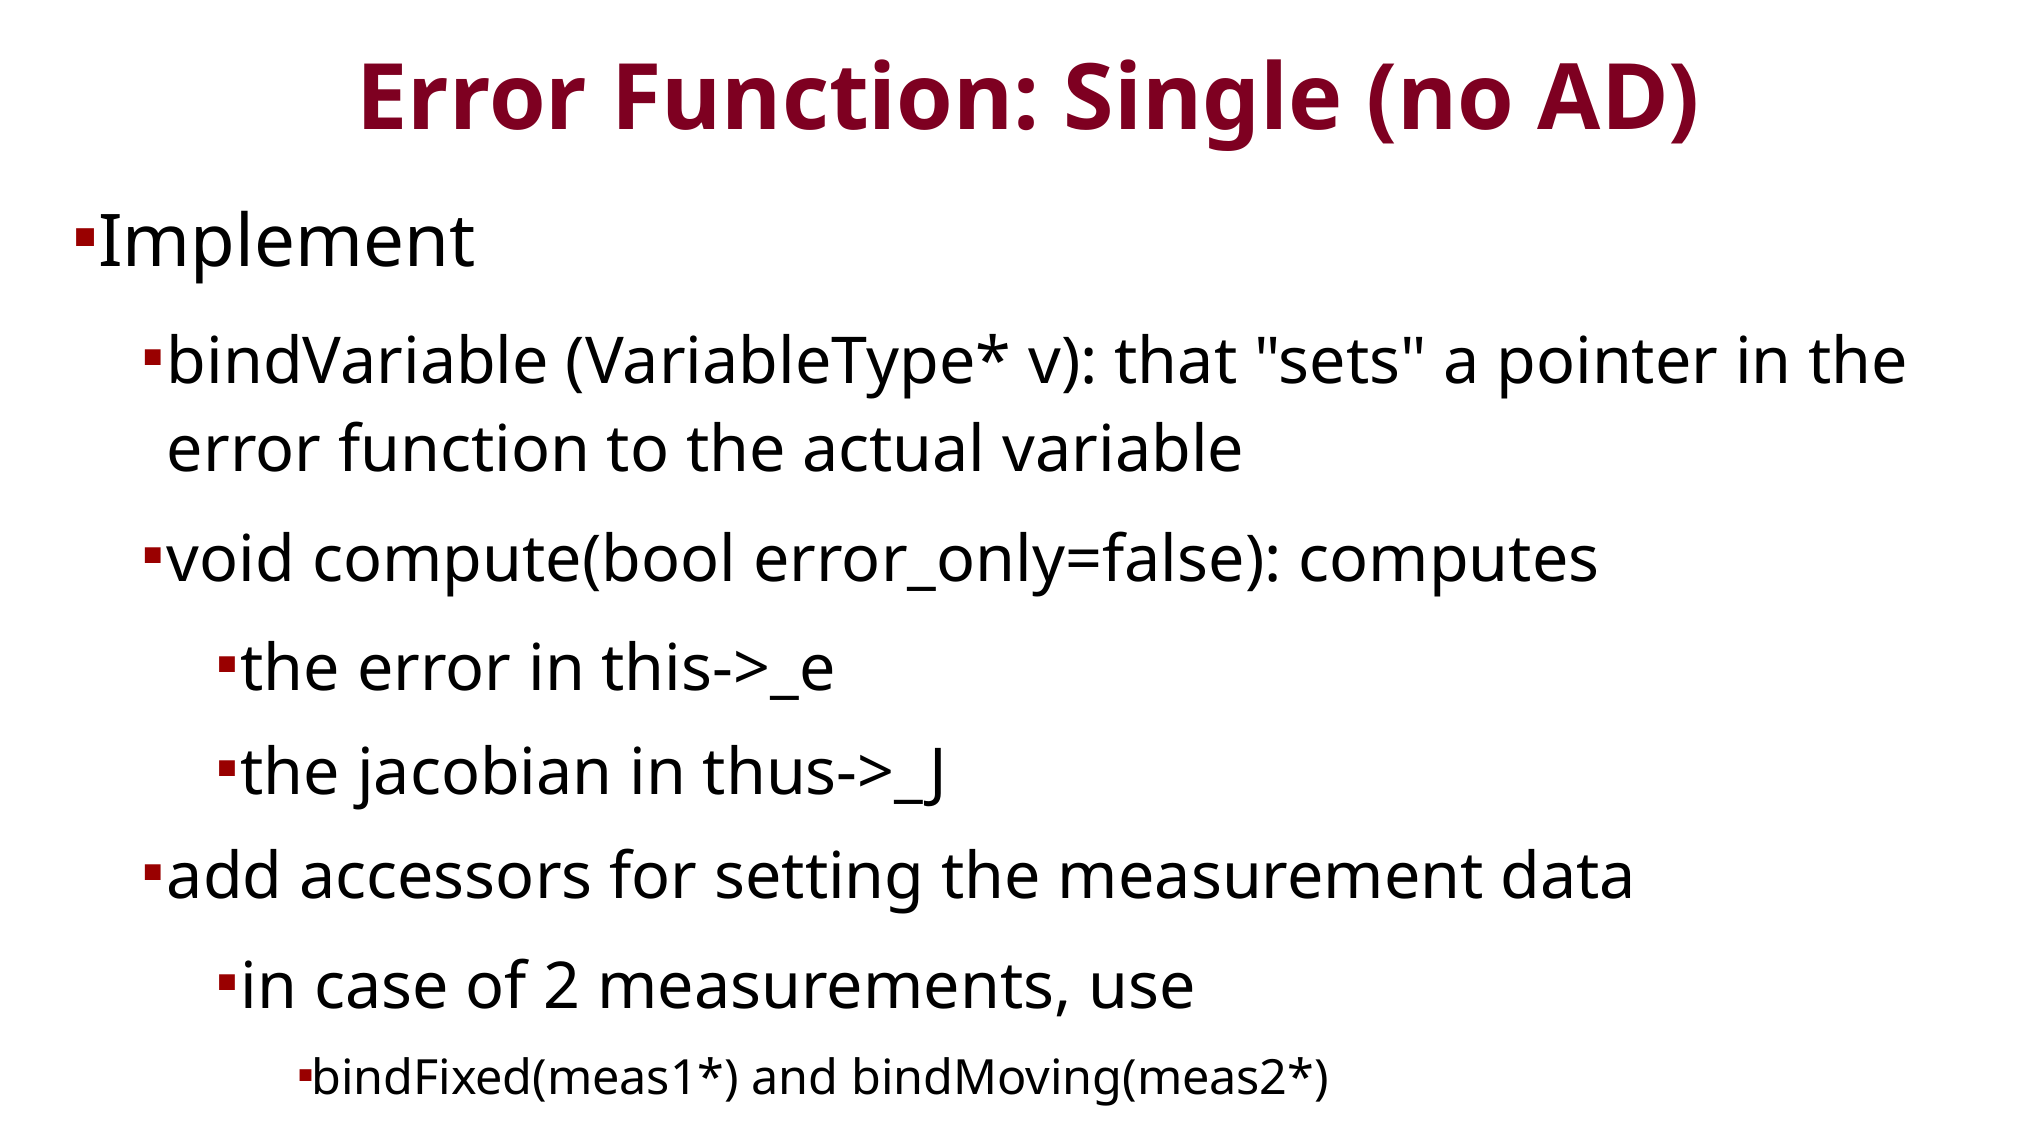

# Error Function: Single (no AD)
Implement
bindVariable (VariableType* v): that "sets" a pointer in the error function to the actual variable
void compute(bool error_only=false): computes
the error in this->_e
the jacobian in thus->_J
add accessors for setting the measurement data
in case of 2 measurements, use
bindFixed(meas1*) and bindMoving(meas2*)